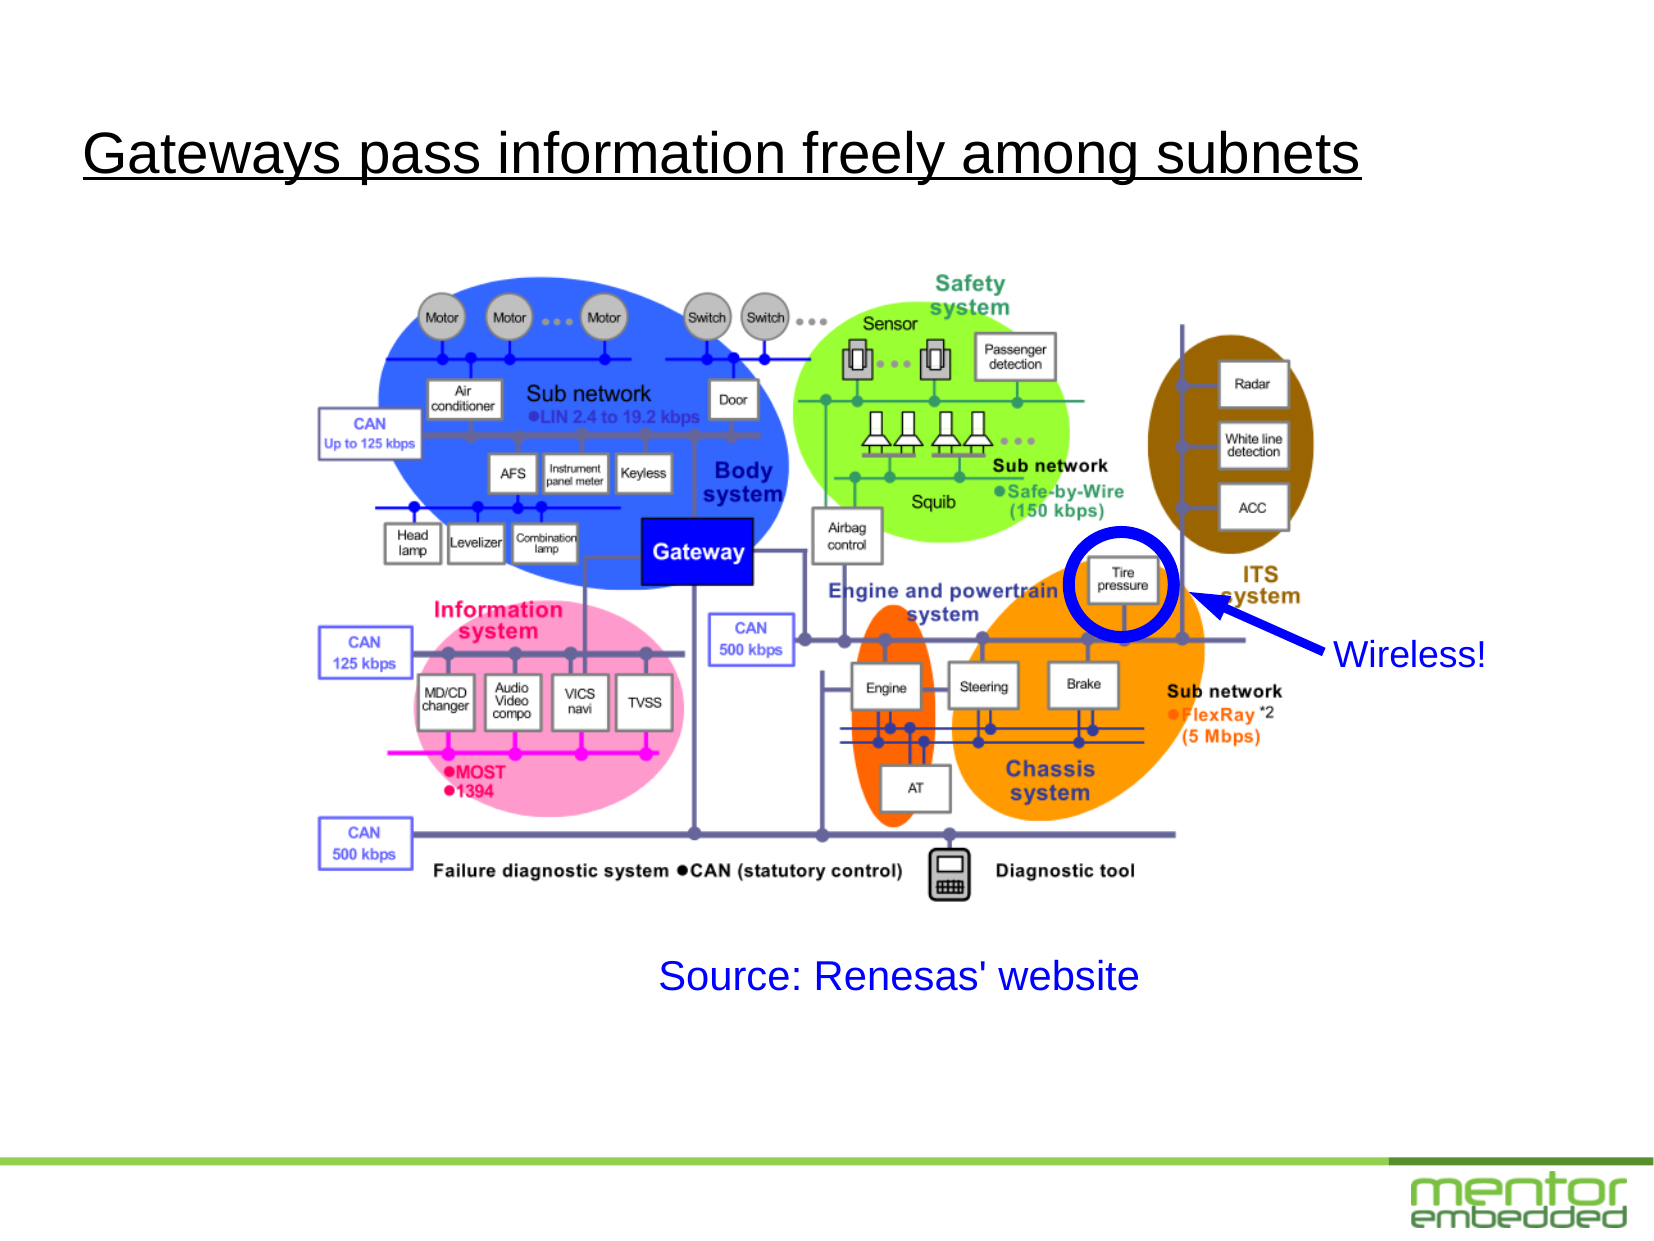

# Gateways pass information freely among subnets
Wireless!
Source: Renesas' website